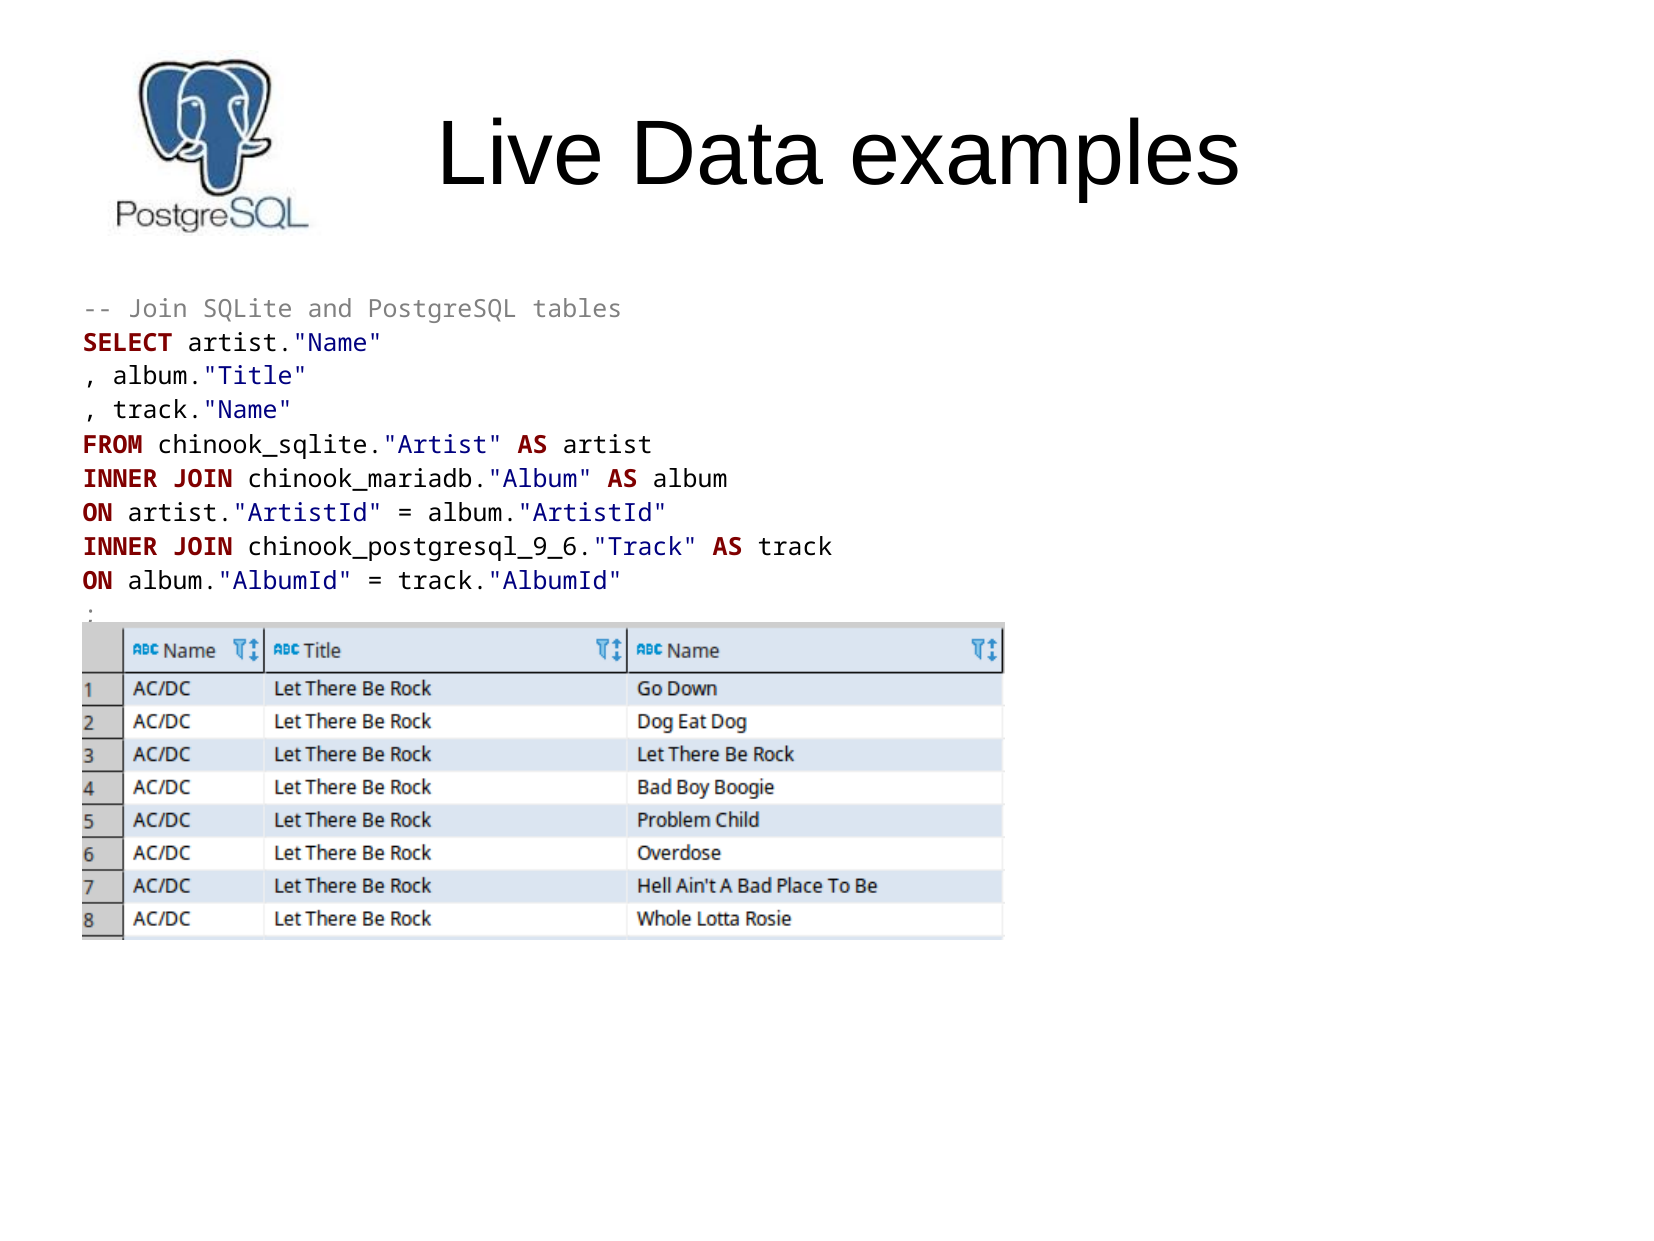

# Live Data examples
-- Join SQLite and PostgreSQL tables
SELECT artist."Name"
, album."Title"
, track."Name"
FROM chinook_sqlite."Artist" AS artist
INNER JOIN chinook_mariadb."Album" AS album
ON artist."ArtistId" = album."ArtistId"
INNER JOIN chinook_postgresql_9_6."Track" AS track
ON album."AlbumId" = track."AlbumId"
;